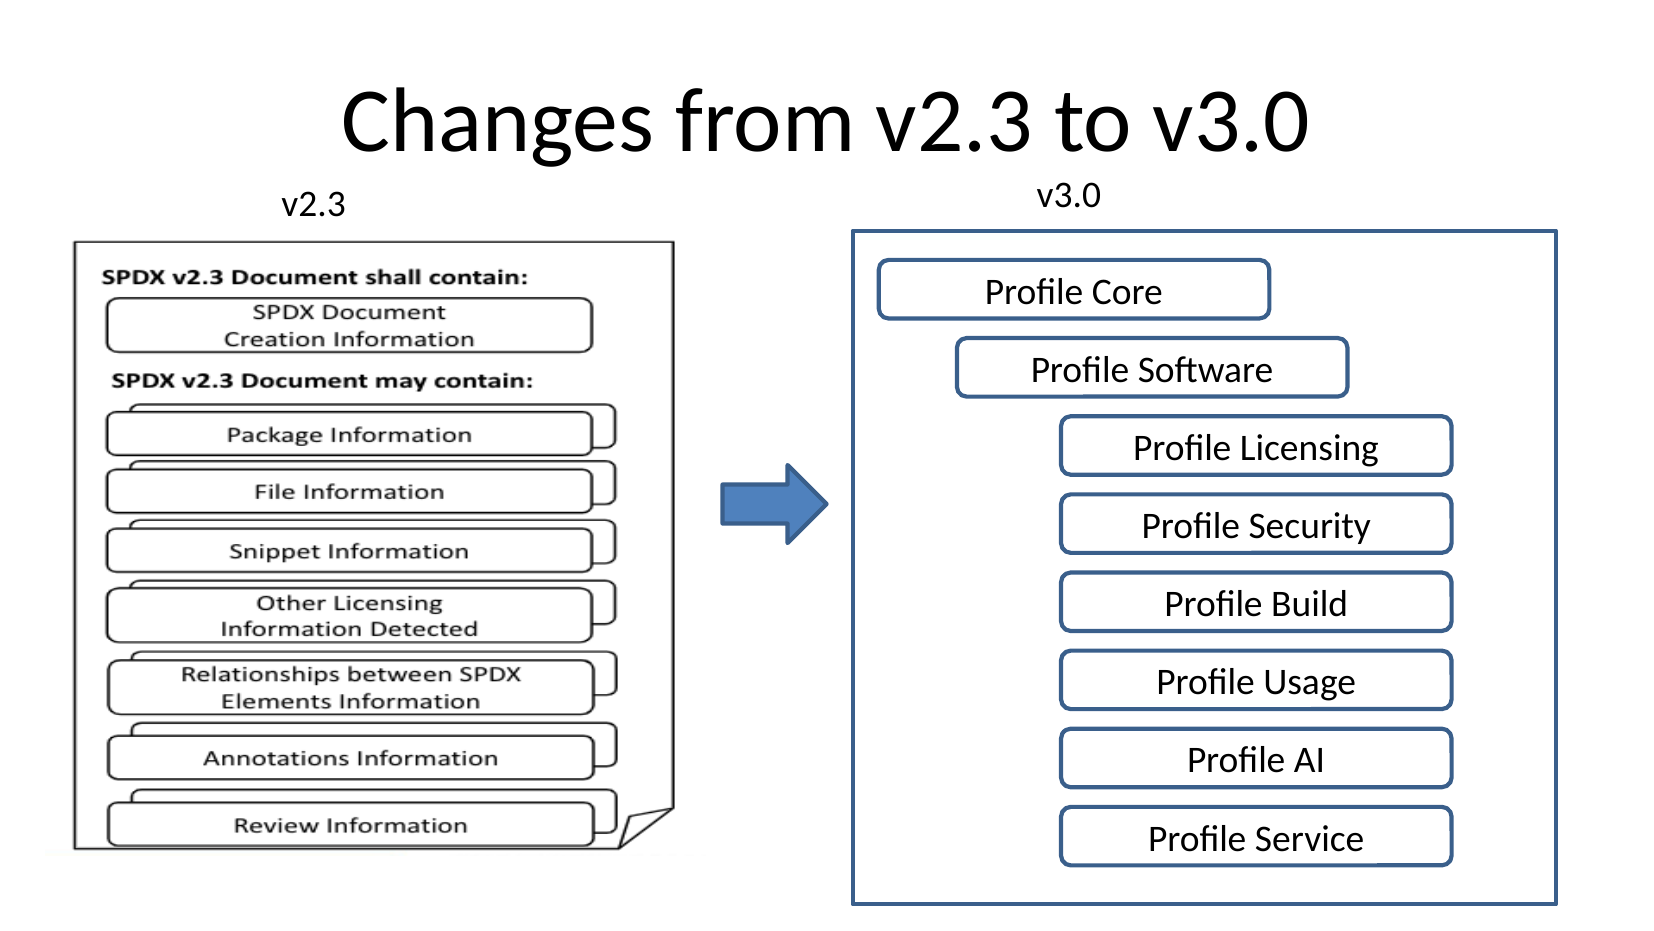

# Changes from v2.3 to v3.0
v3.0
v2.3
Profile Core
Profile Software
Profile Licensing
Profile Security
Profile Build
Profile Usage
Profile AI
Profile Service